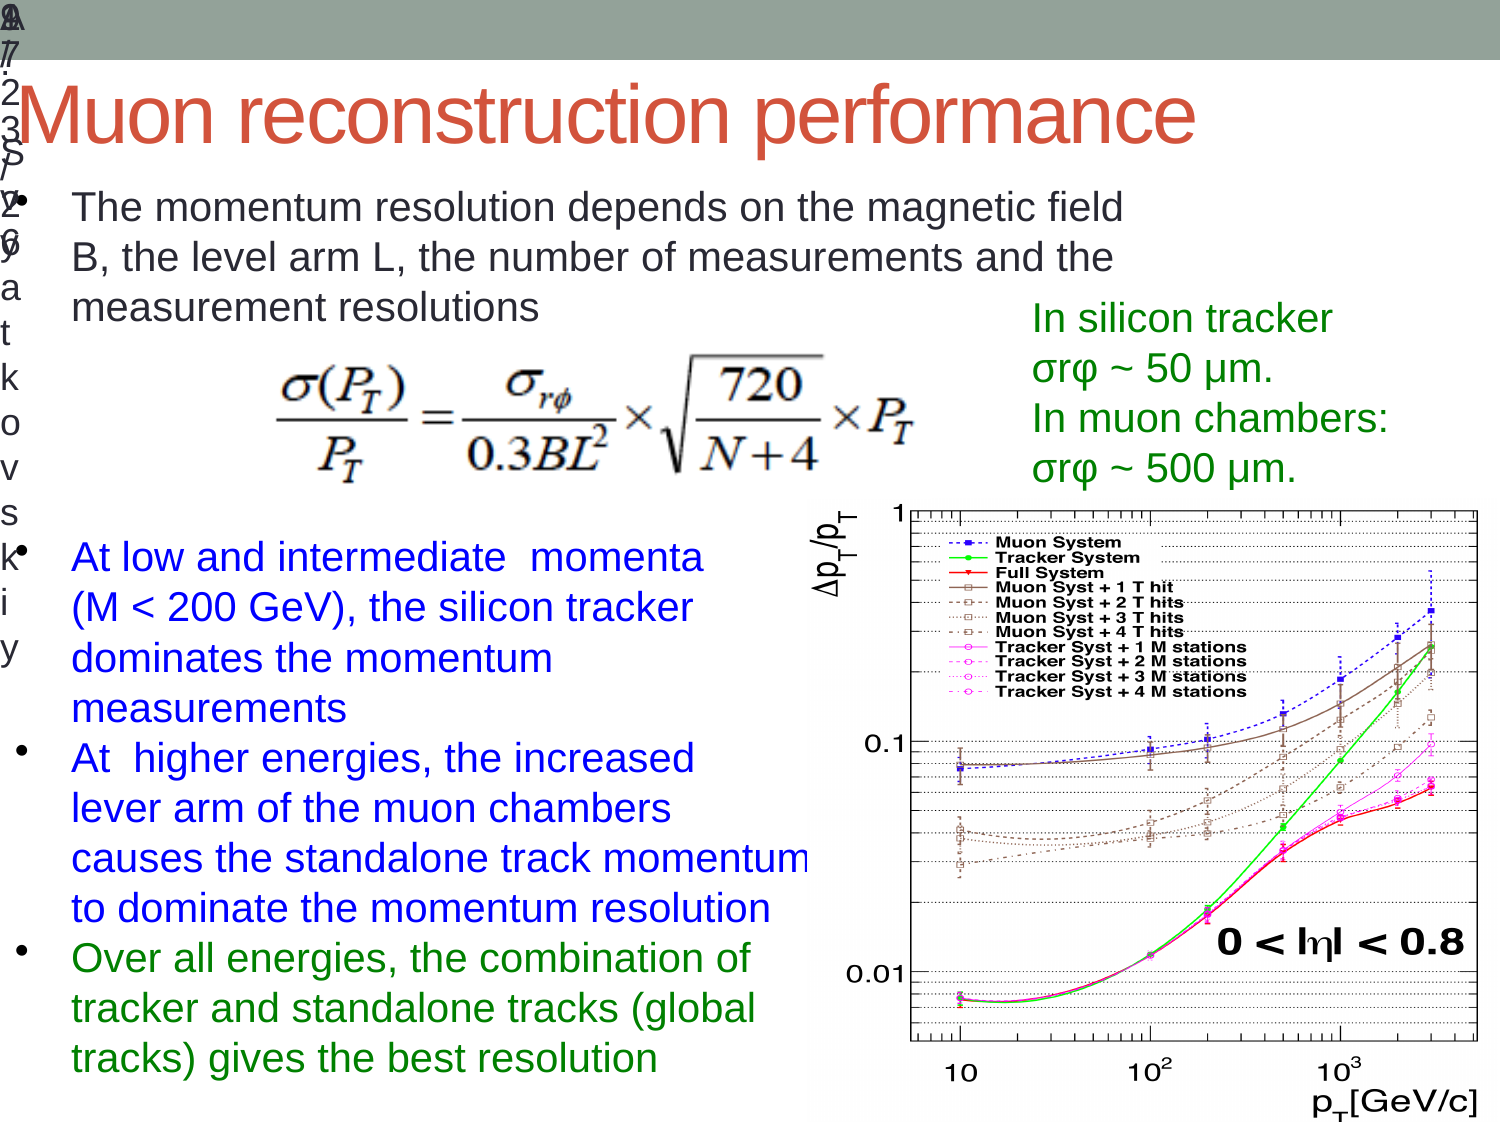

A. Svyatkovskiy
# Muon reconstruction performance
The momentum resolution depends on the magnetic field B, the level arm L, the number of measurements and the measurement resolutions
At low and intermediate momenta
(M < 200 GeV), the silicon tracker
dominates the momentum
measurements
At higher energies, the increased
lever arm of the muon chambers
causes the standalone track momentum
to dominate the momentum resolution
Over all energies, the combination of
tracker and standalone tracks (global
tracks) gives the best resolution
In silicon tracker
σrφ ~ 50 μm.
In muon chambers:
σrφ ~ 500 μm.